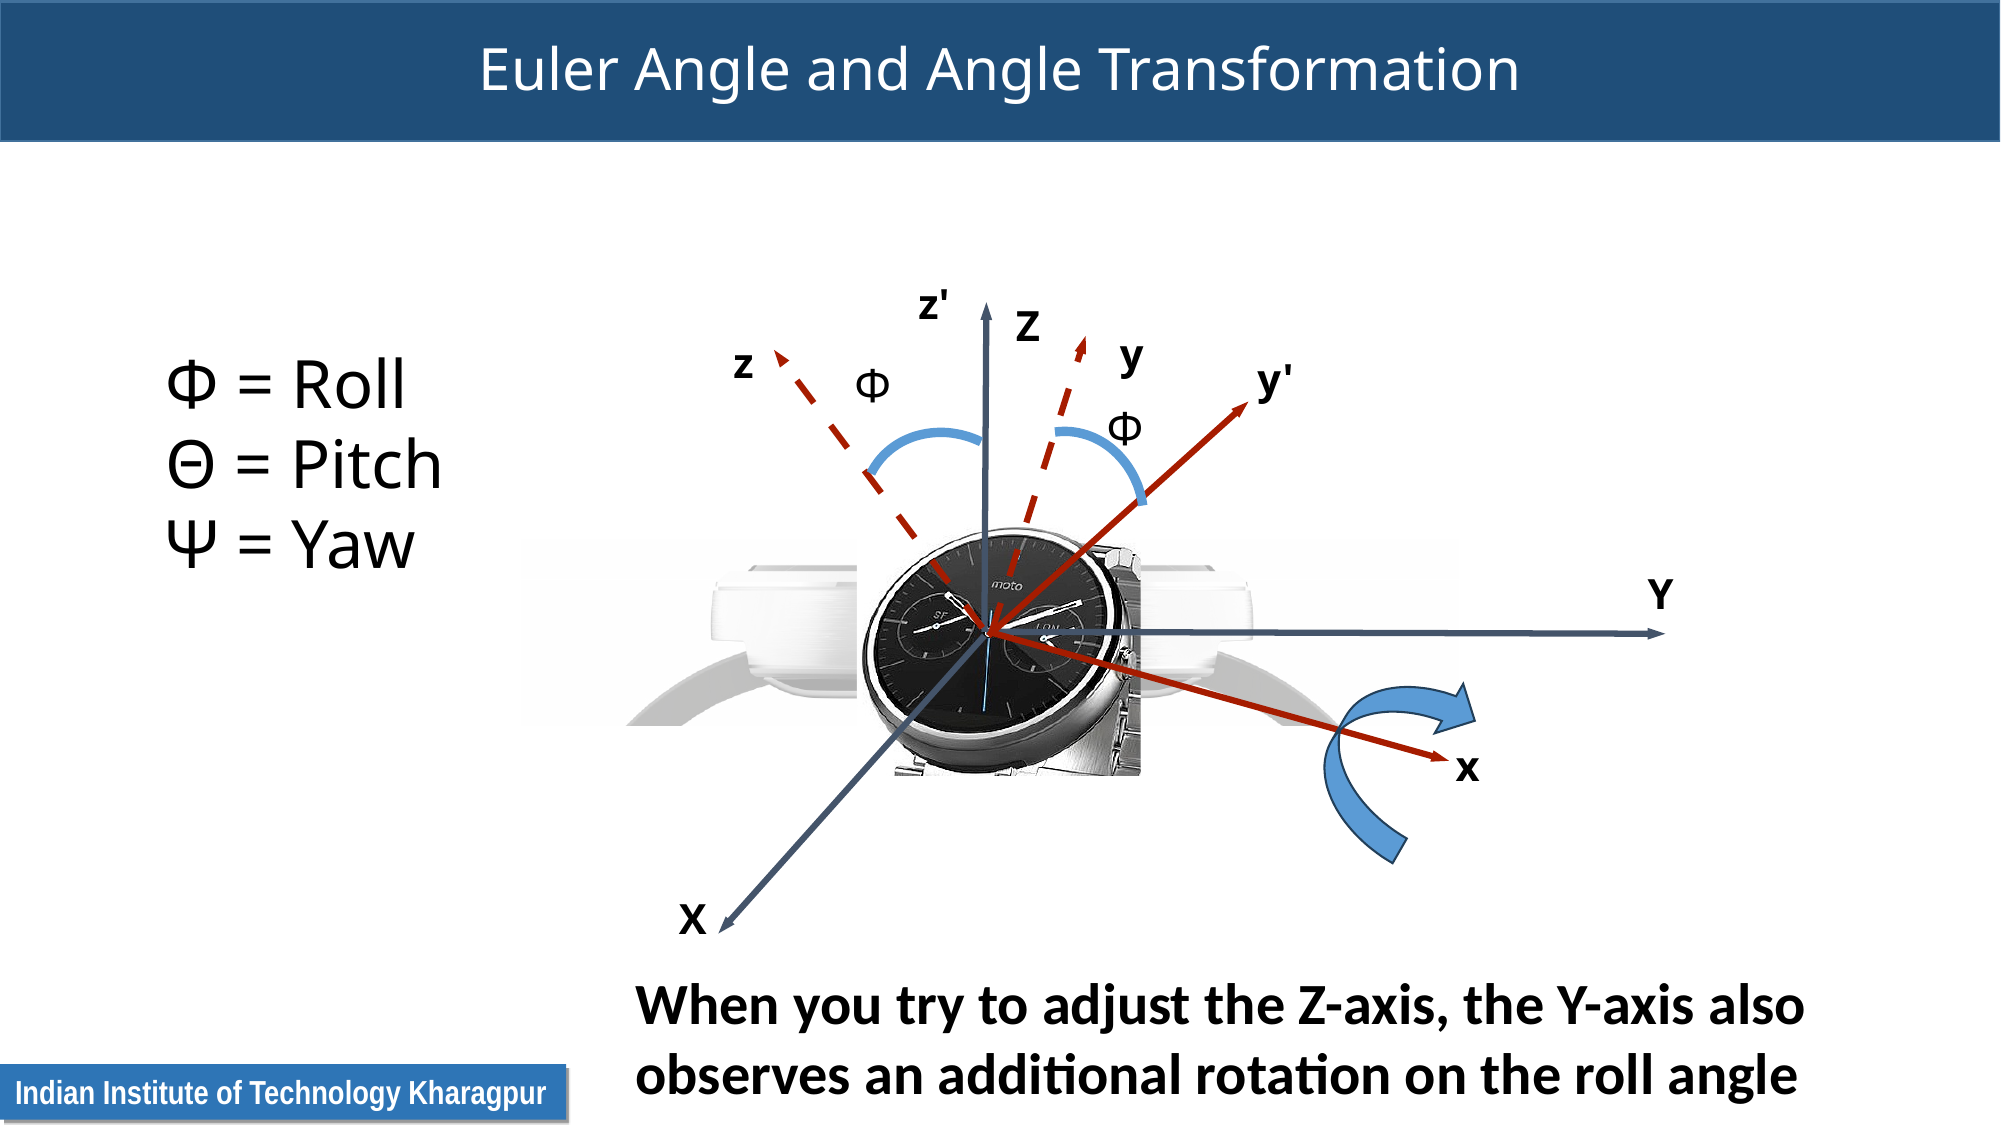

# Euler Angle and Angle Transformation
z'
Z
y
z
Φ = Roll
Θ = Pitch
Ψ = Yaw
y'
Φ
Φ
Y
x
X
When you try to adjust the Z-axis, the Y-axis also observes an additional rotation on the roll angle